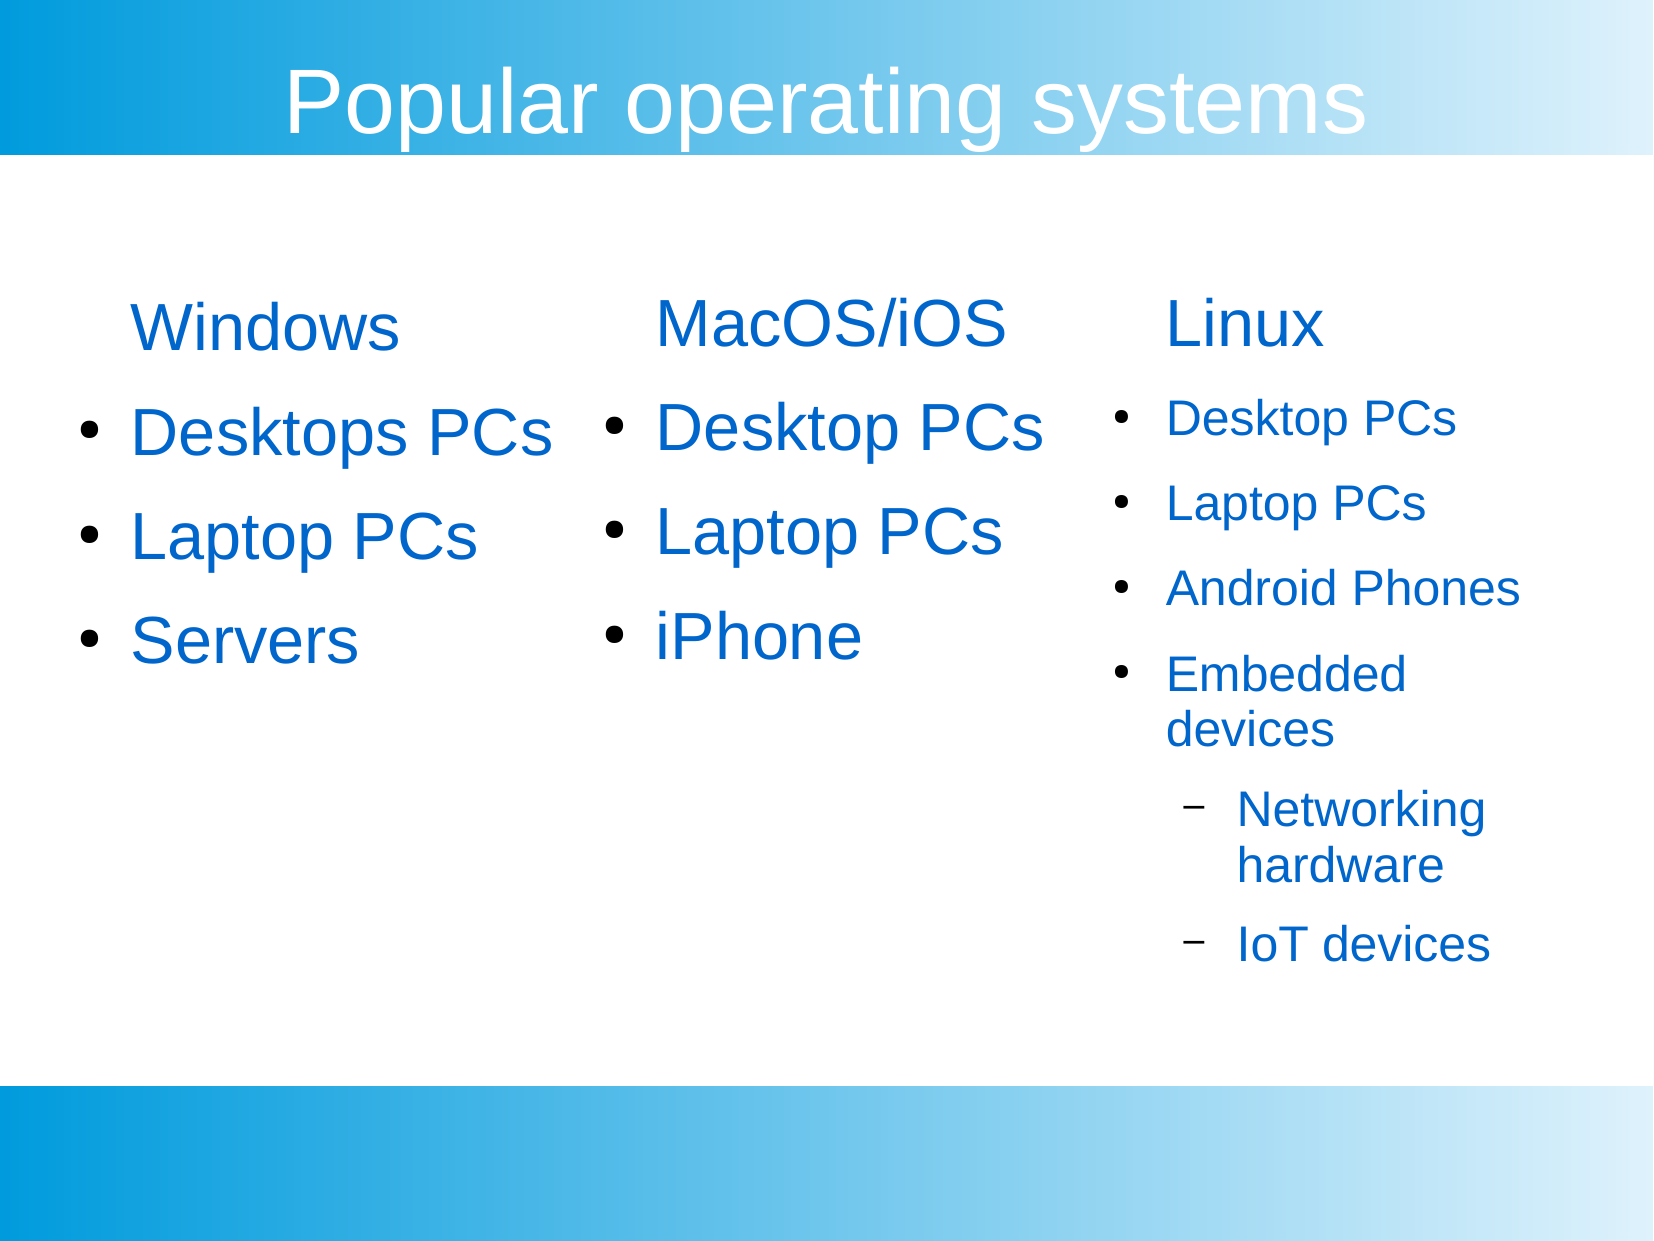

# Popular operating systems
MacOS/iOS
Desktop PCs
Laptop PCs
iPhone
Linux
Desktop PCs
Laptop PCs
Android Phones
Embedded devices
Networking hardware
IoT devices
Windows
Desktops PCs
Laptop PCs
Servers